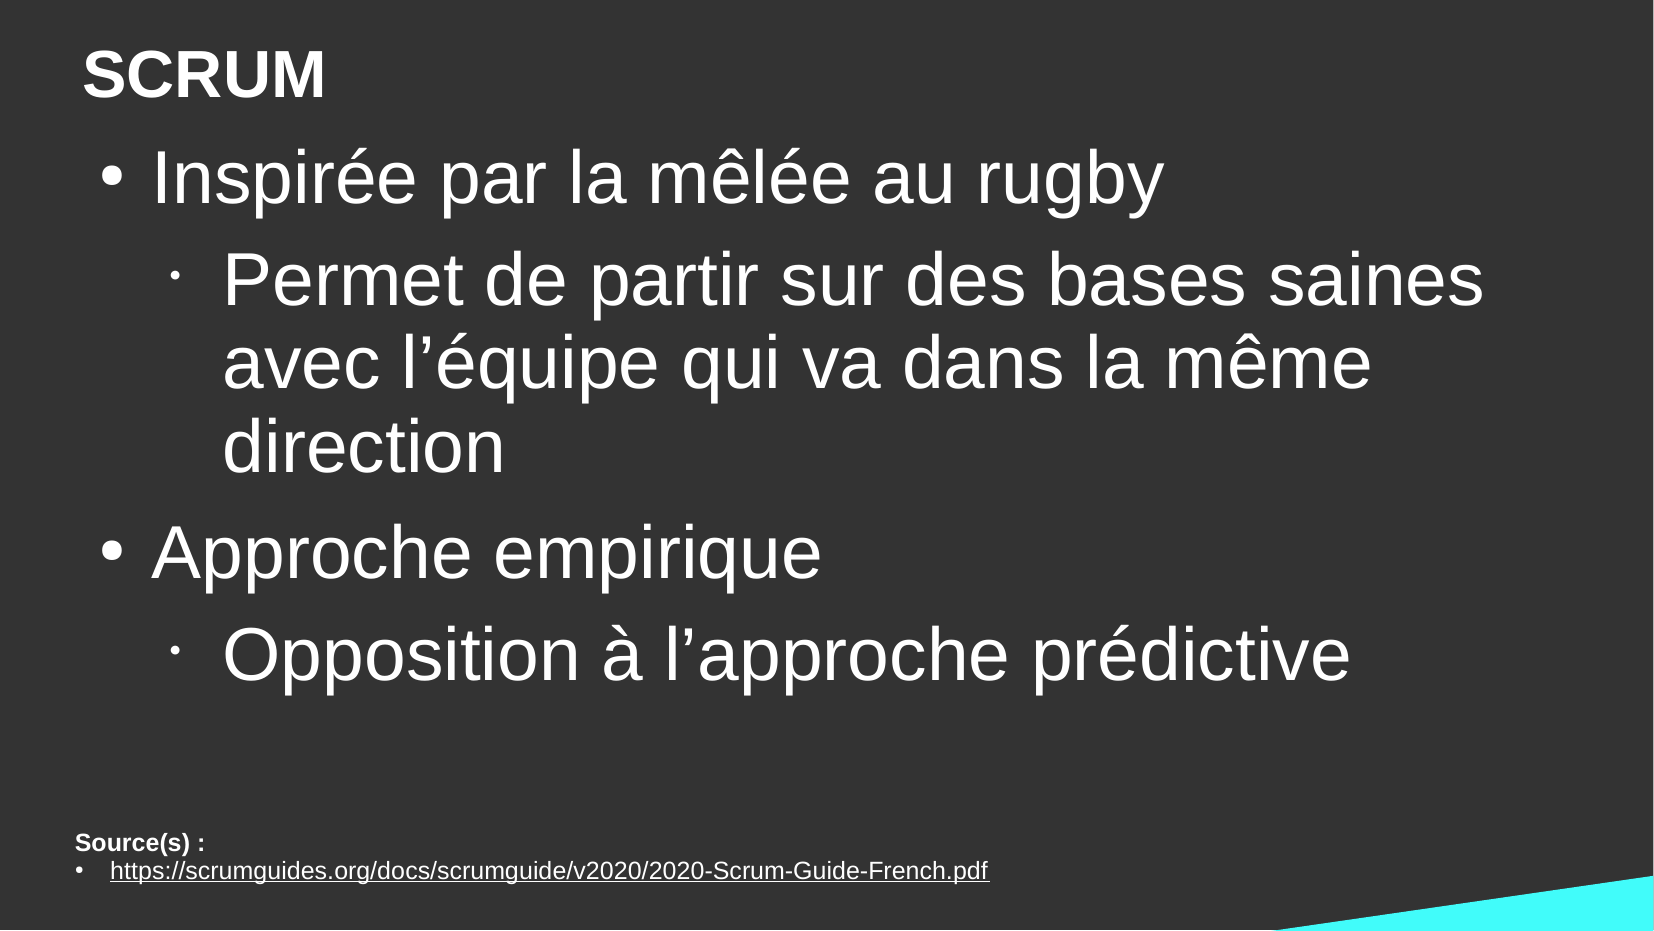

# SCRUM
Inspirée par la mêlée au rugby
Permet de partir sur des bases saines avec l’équipe qui va dans la même direction
Approche empirique
Opposition à l’approche prédictive
Source(s) :
https://scrumguides.org/docs/scrumguide/v2020/2020-Scrum-Guide-French.pdf